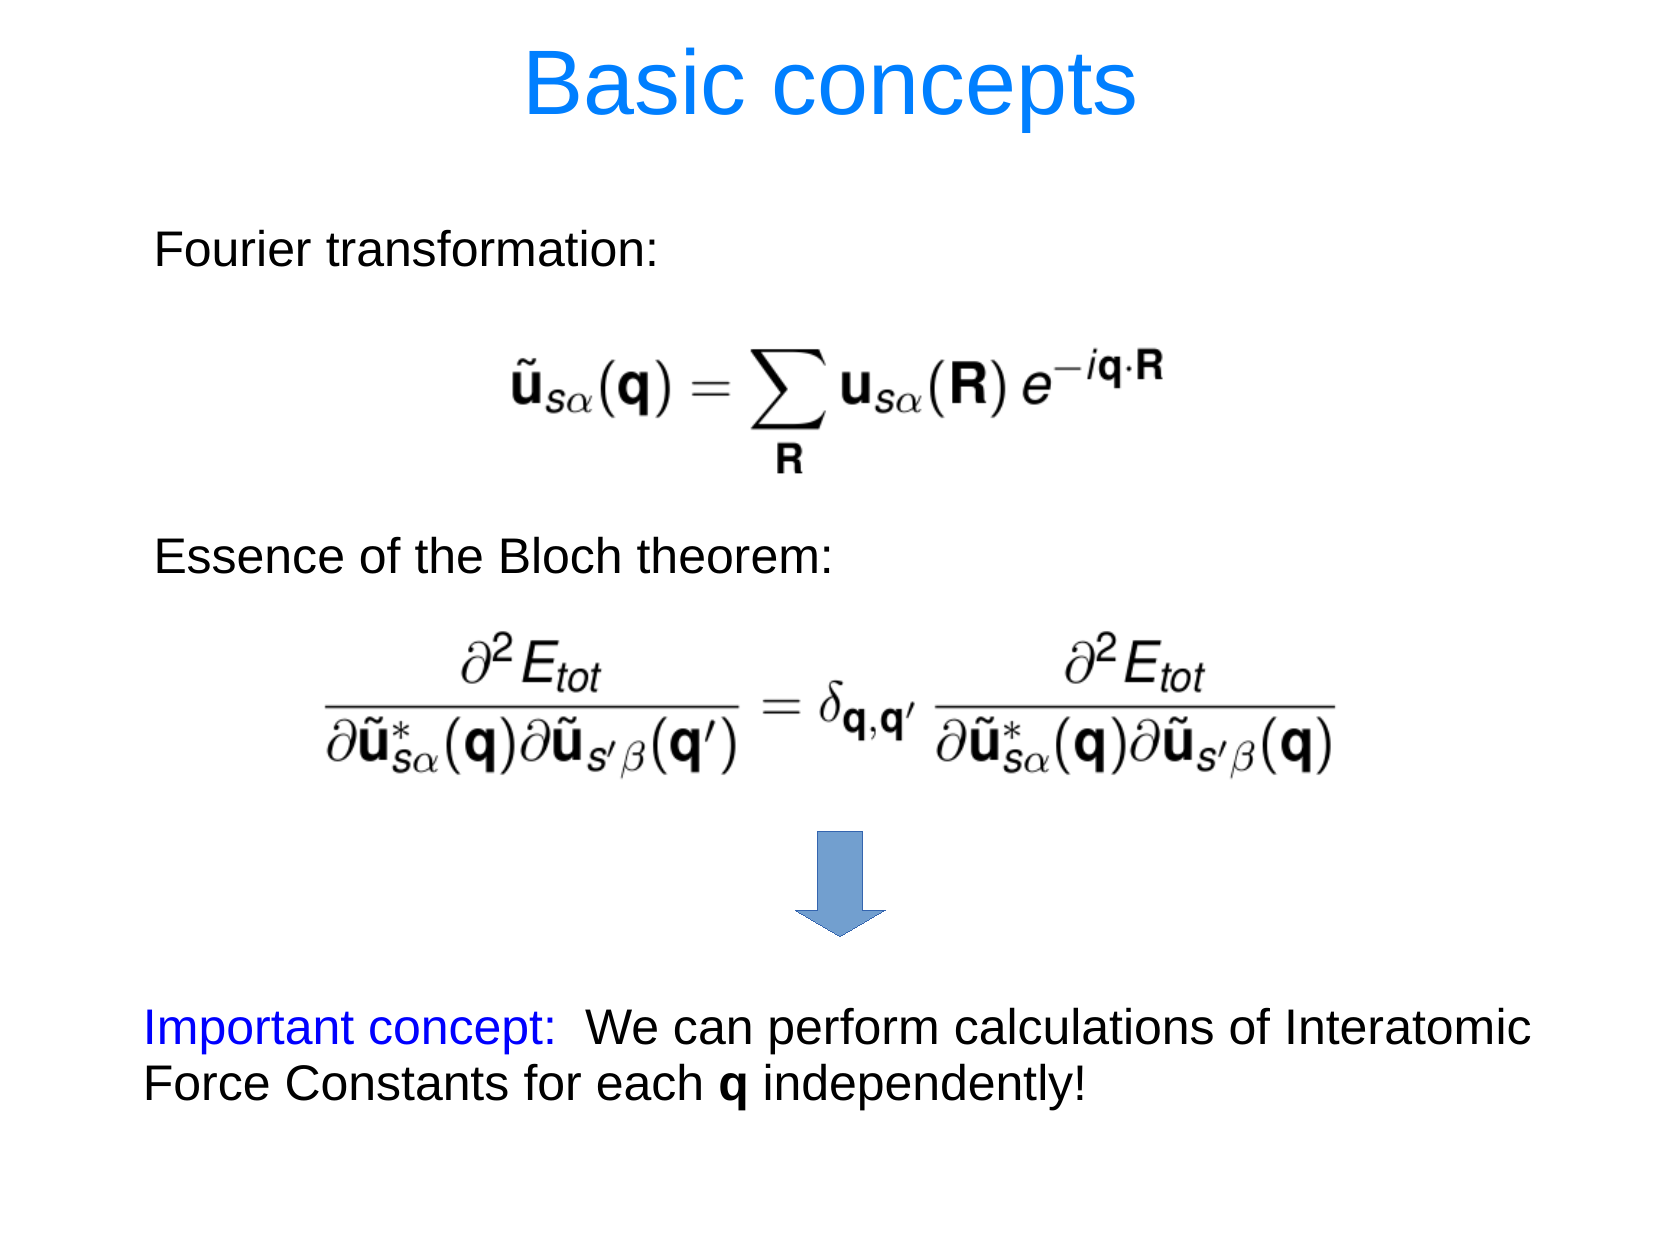

Basic concepts
# Fourier transformation:
Essence of the Bloch theorem:
Important concept: We can perform calculations of Interatomic Force Constants for each q independently!